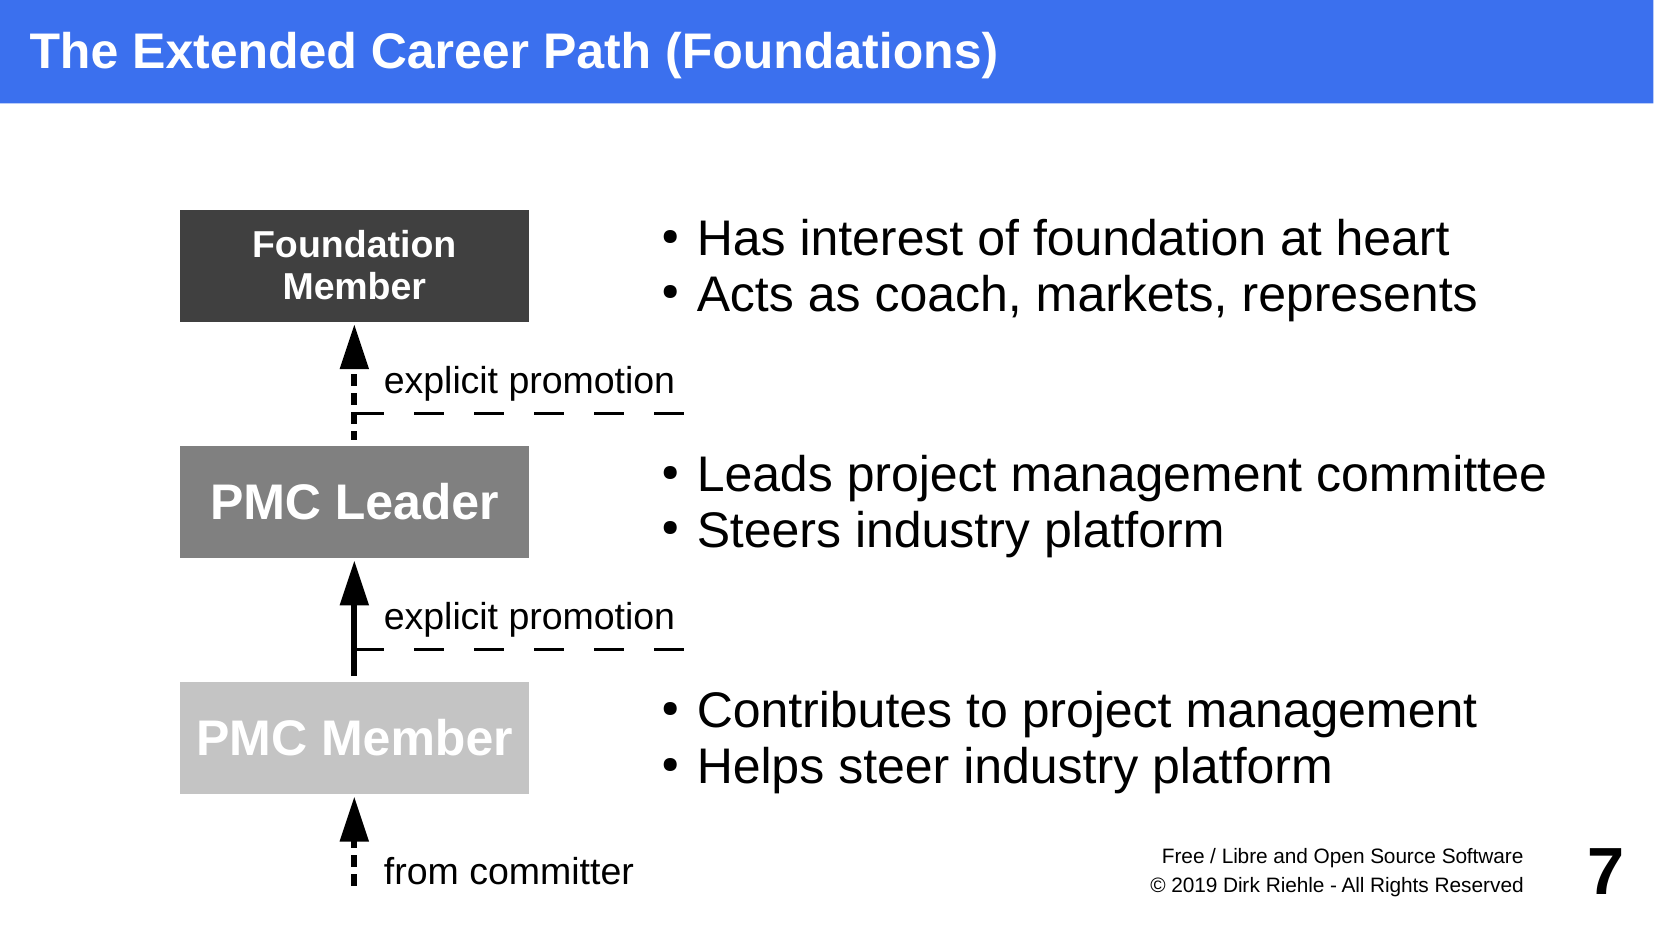

# The Extended Career Path (Foundations)
Has interest of foundation at heart
Acts as coach, markets, represents
Foundation
Member
explicit promotion
PMC Leader
explicit promotion
PMC Member
from committer
Leads project management committee
Steers industry platform
Contributes to project management
Helps steer industry platform
Free / Libre and Open Source Software
7
© 2019 Dirk Riehle - All Rights Reserved